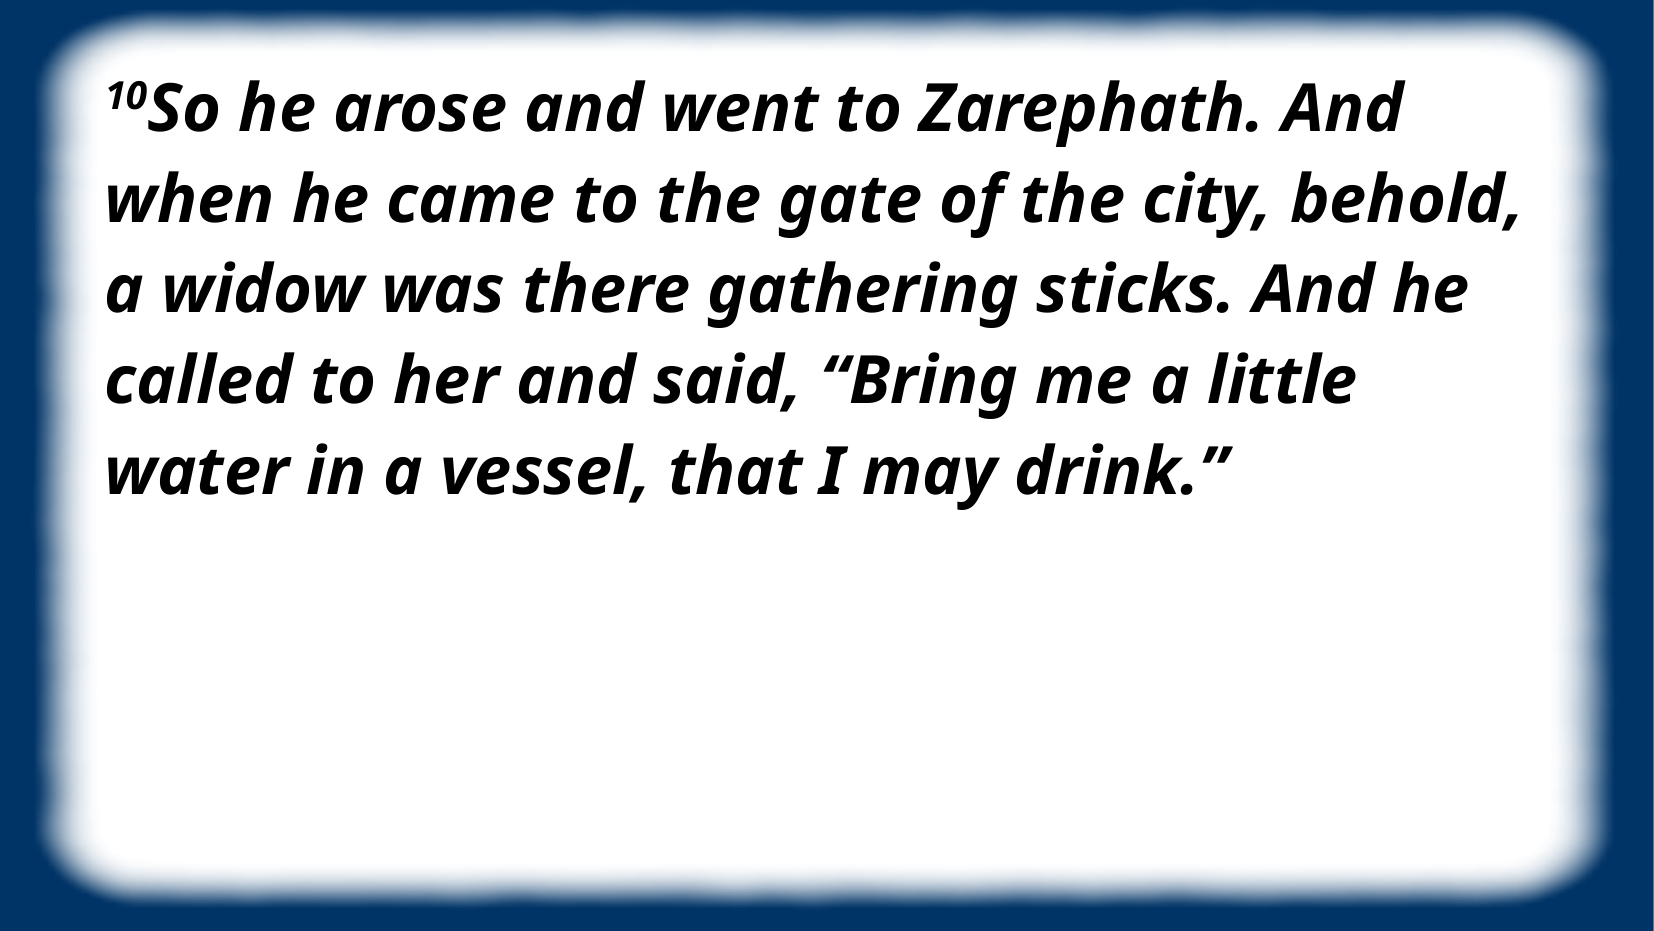

10So he arose and went to Zarephath. And when he came to the gate of the city, behold, a widow was there gathering sticks. And he called to her and said, “Bring me a little water in a vessel, that I may drink.”